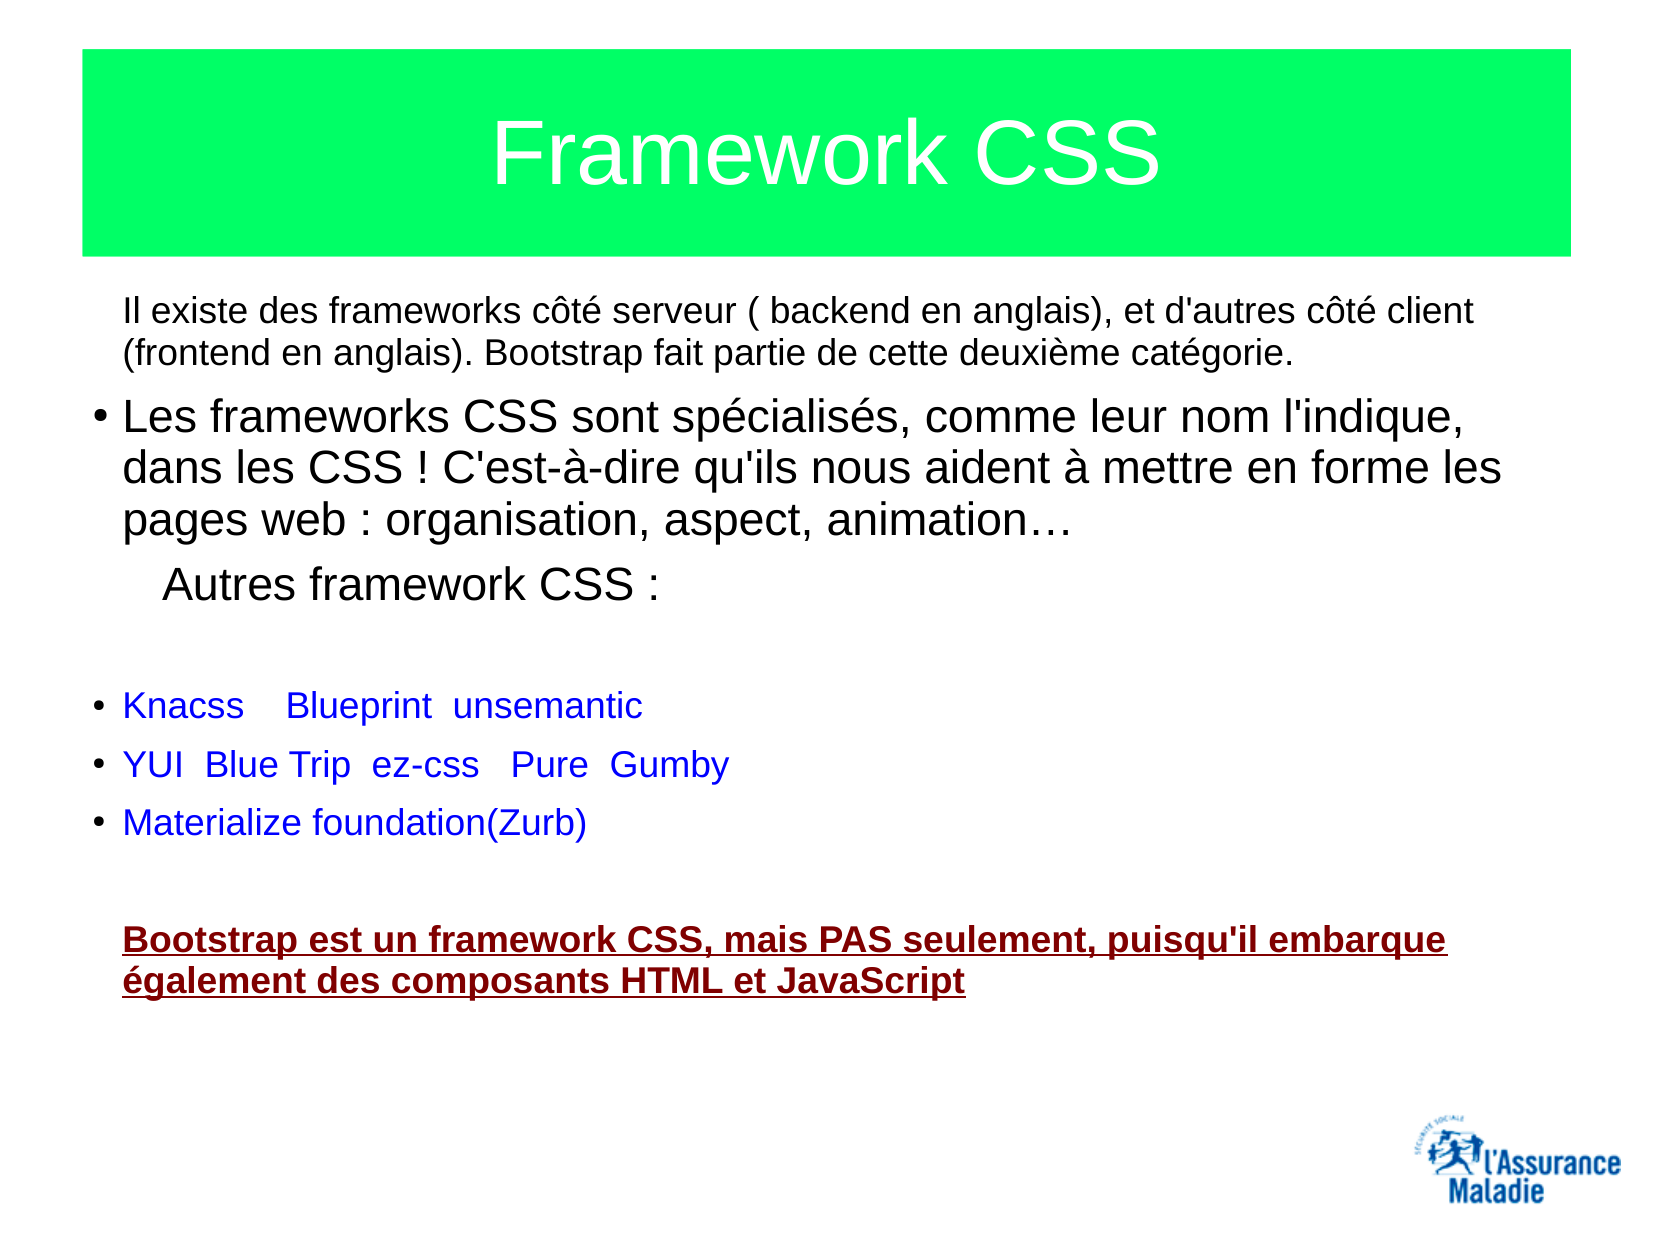

Framework CSS
Framework CSS
# Il existe des frameworks côté serveur ( backend en anglais), et d'autres côté client (frontend en anglais). Bootstrap fait partie de cette deuxième catégorie.
Les frameworks CSS sont spécialisés, comme leur nom l'indique, dans les CSS ! C'est-à-dire qu'ils nous aident à mettre en forme les pages web : organisation, aspect, animation…
Autres framework CSS :
Knacss Blueprint unsemantic
YUI Blue Trip ez-css Pure Gumby
Materialize foundation(Zurb)
Bootstrap est un framework CSS, mais PAS seulement, puisqu'il embarque également des composants HTML et JavaScript